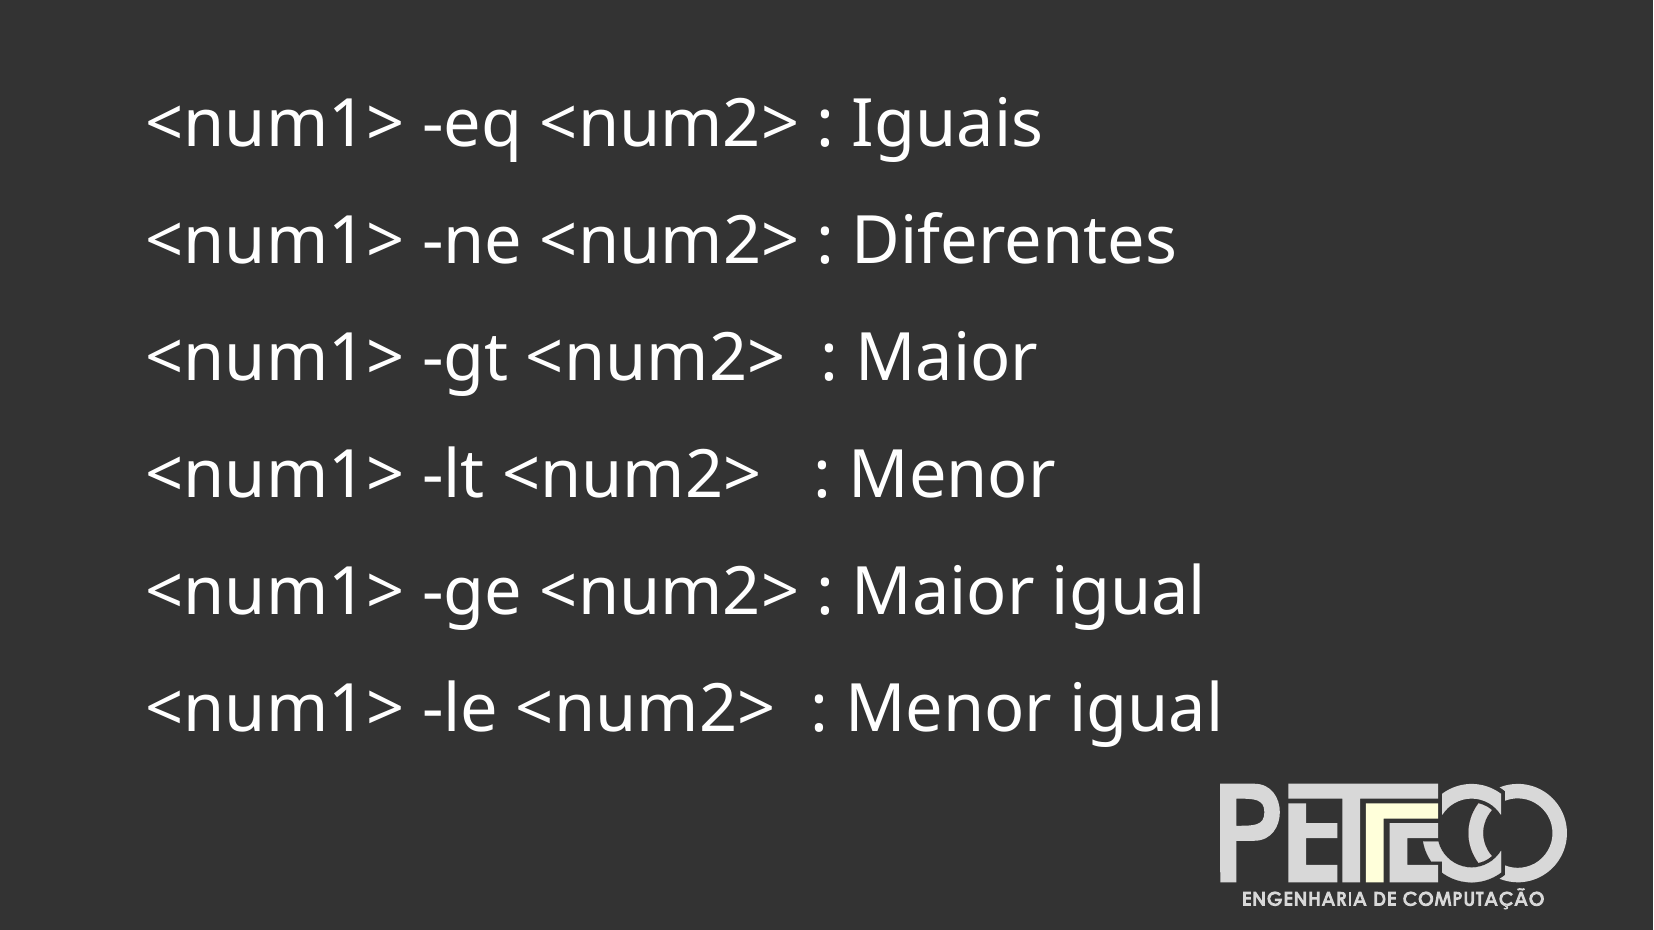

# <num1> -eq <num2> : Iguais
<num1> -ne <num2> : Diferentes
<num1> -gt <num2> : Maior
<num1> -lt <num2> : Menor
<num1> -ge <num2> : Maior igual
<num1> -le <num2> : Menor igual